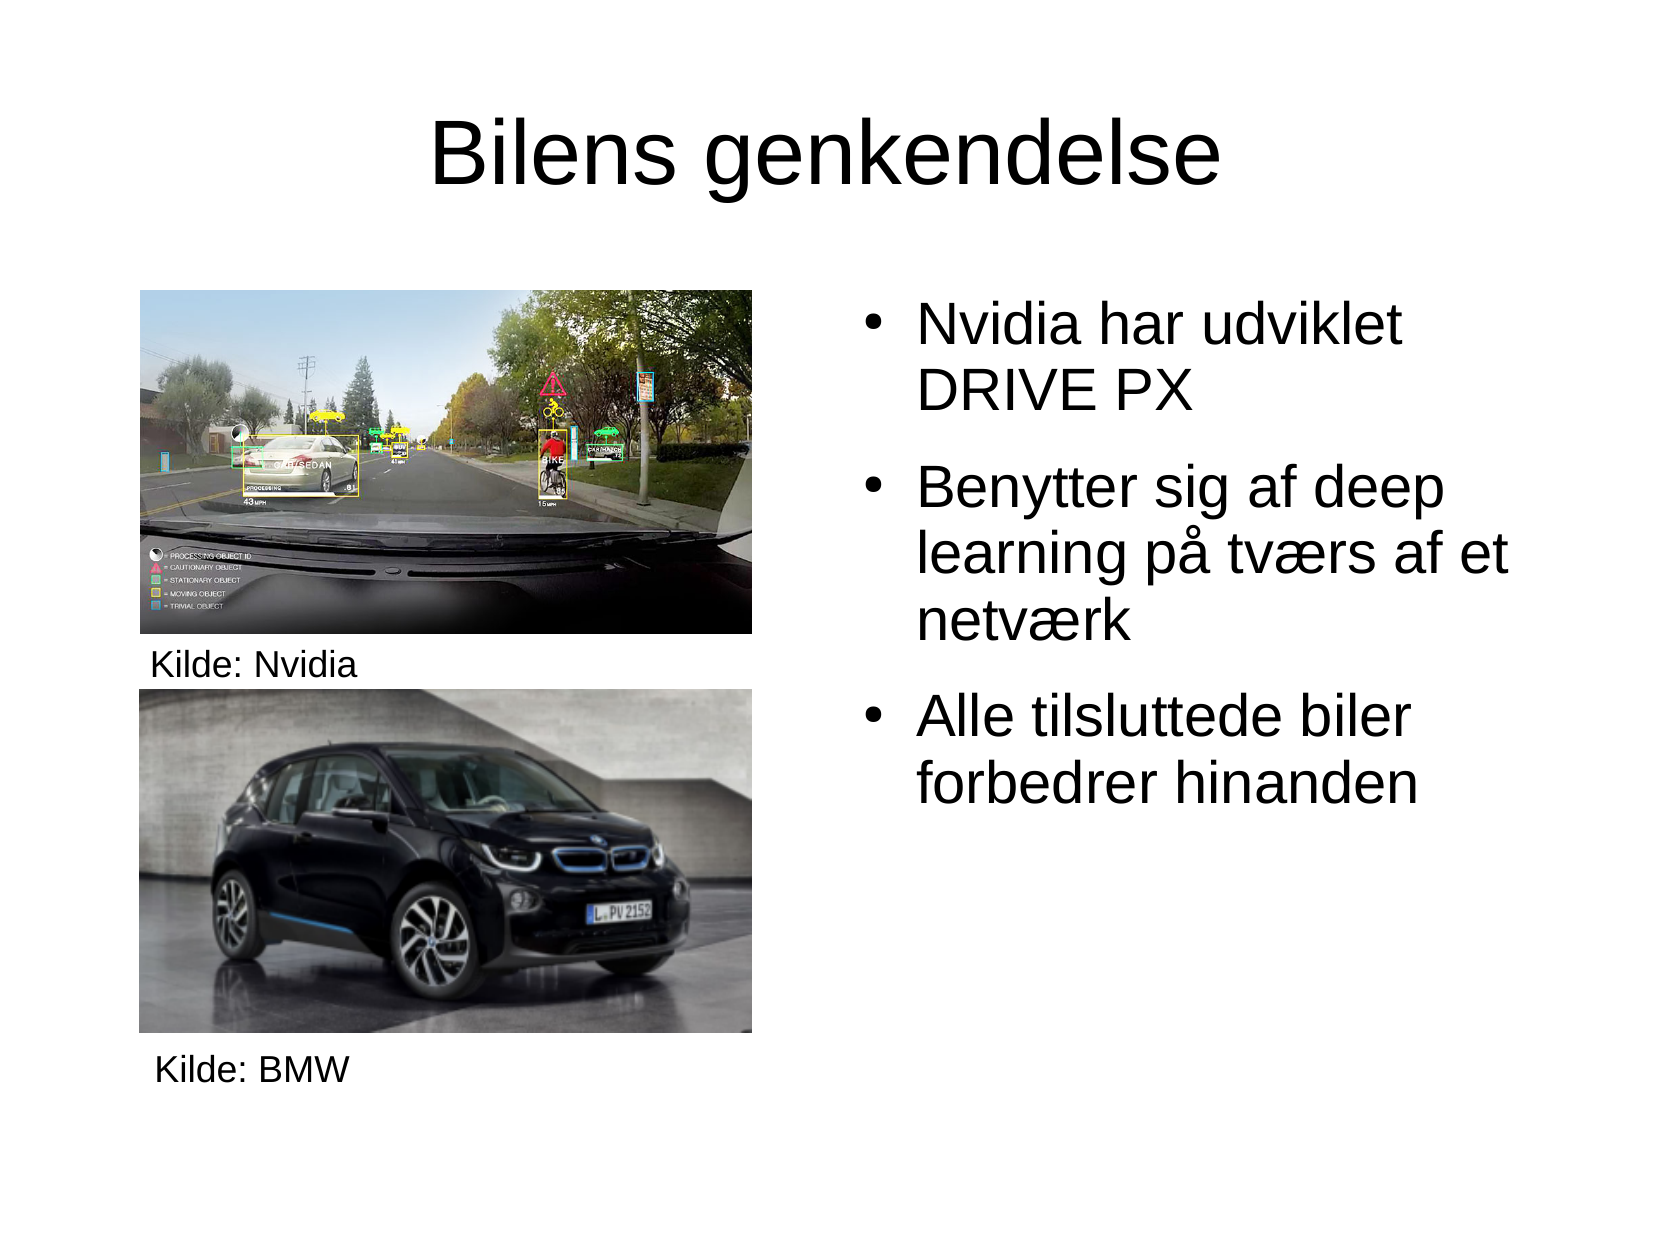

# Bilens genkendelse
Nvidia har udviklet DRIVE PX
Benytter sig af deep learning på tværs af et netværk
Alle tilsluttede biler forbedrer hinanden
Kilde: Nvidia
Kilde: BMW